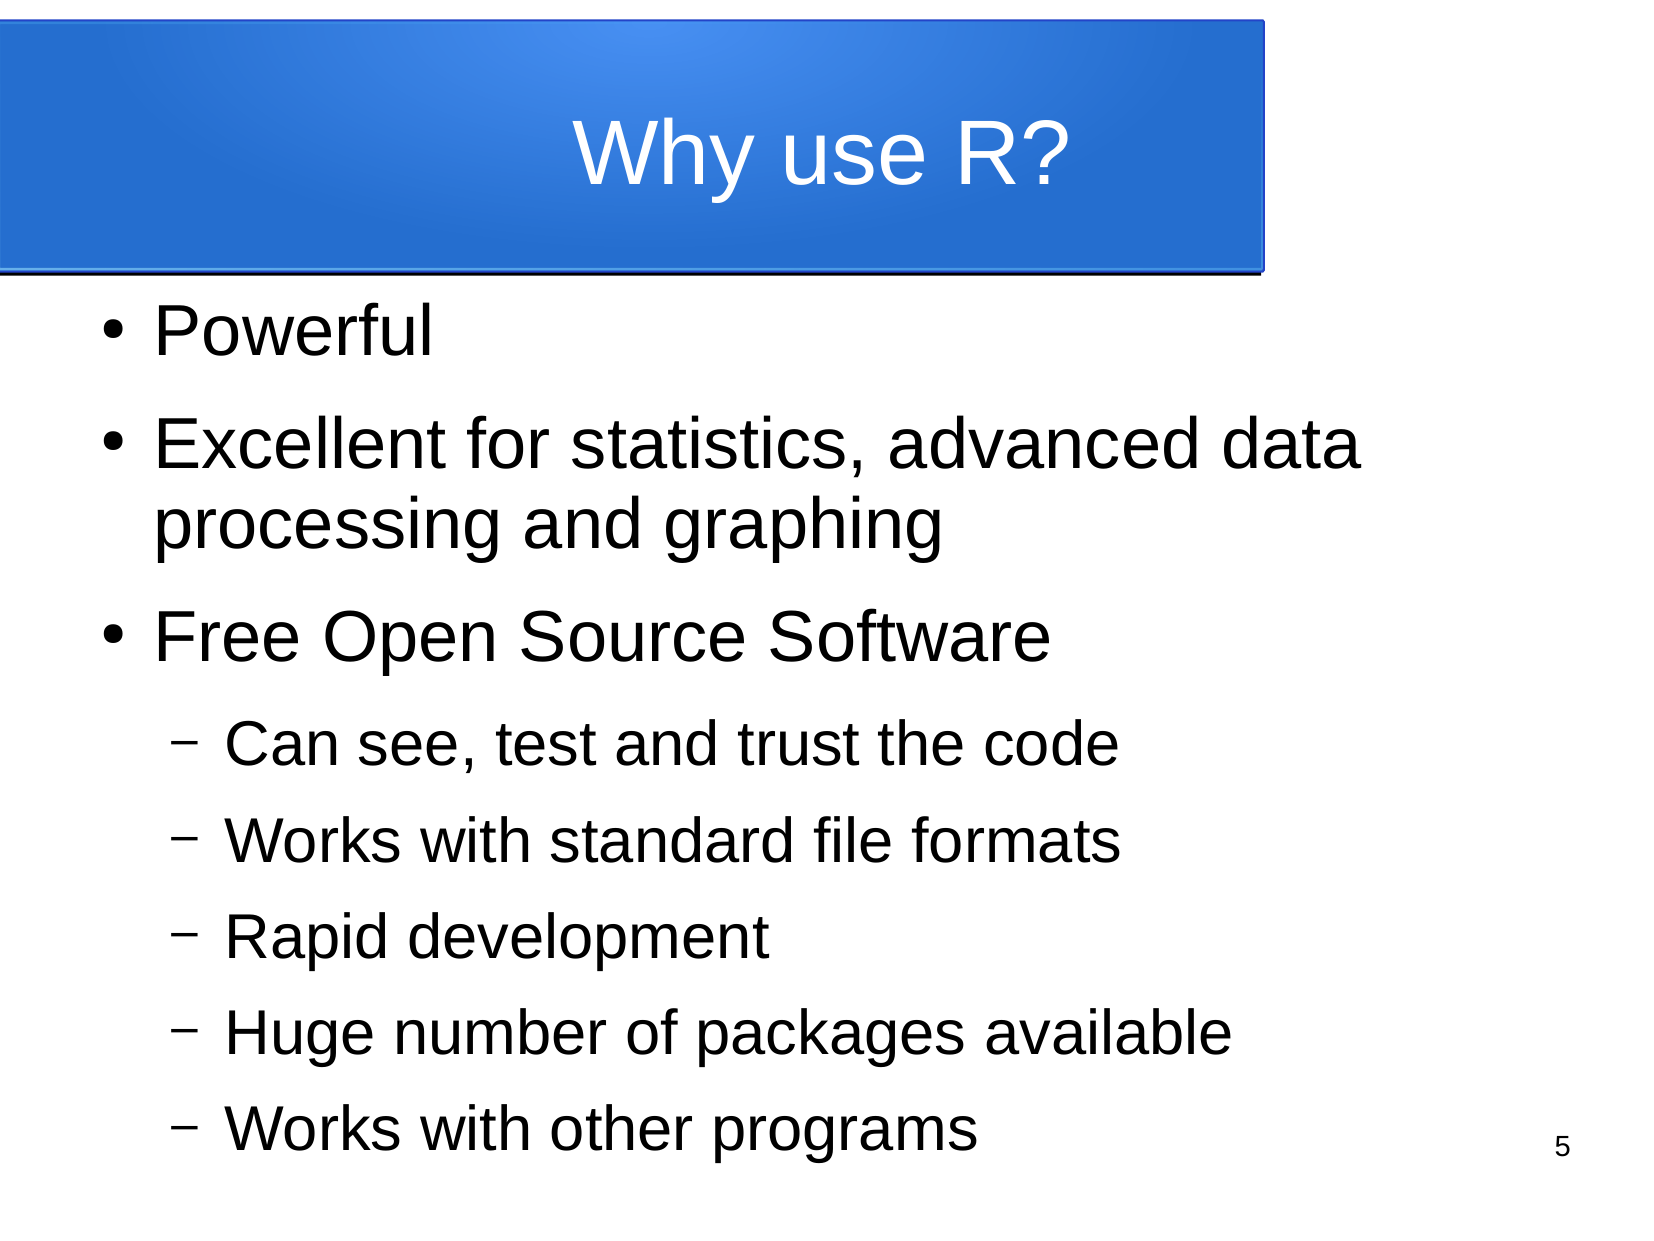

# Why use R?
Powerful
Excellent for statistics, advanced data processing and graphing
Free Open Source Software
Can see, test and trust the code
Works with standard file formats
Rapid development
Huge number of packages available
Works with other programs
5